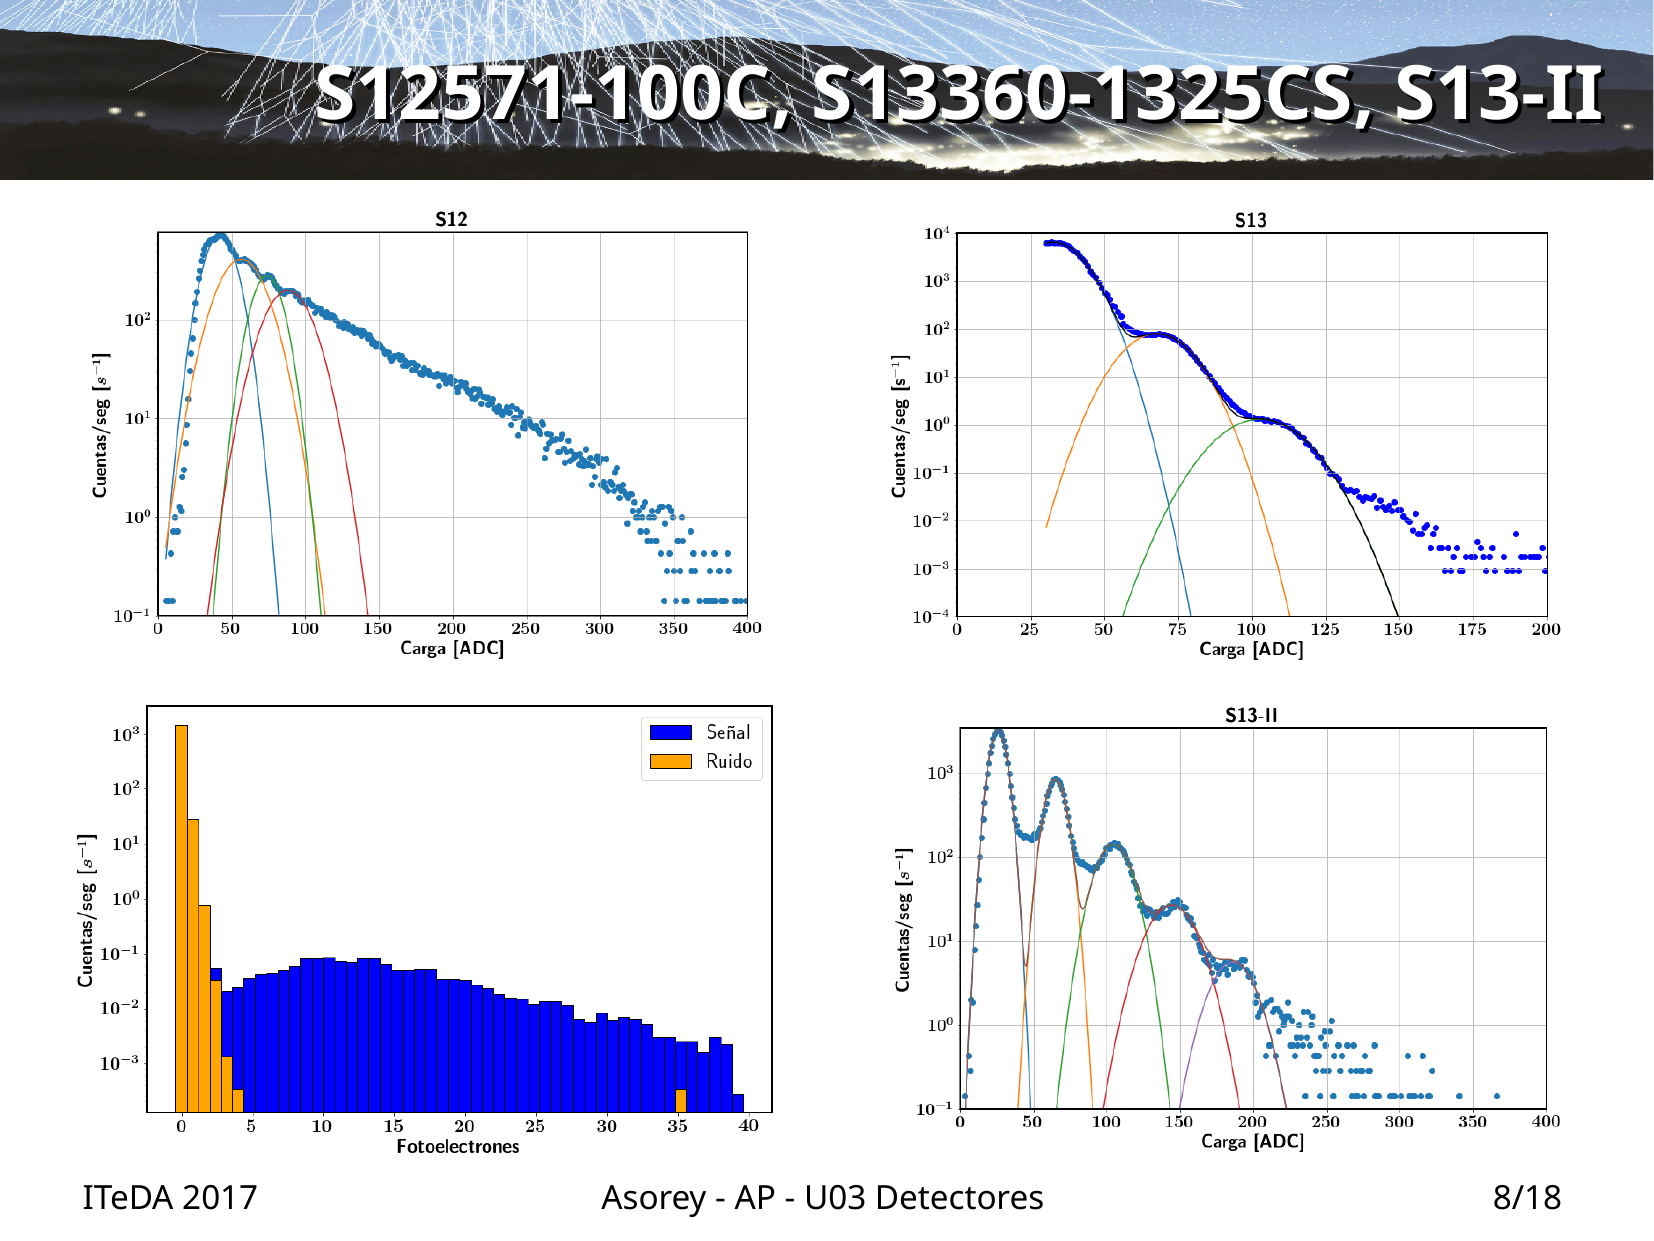

# S12571-100C, S13360-1325CS, S13-II
ITeDA 2017
Asorey - AP - U03 Detectores
8